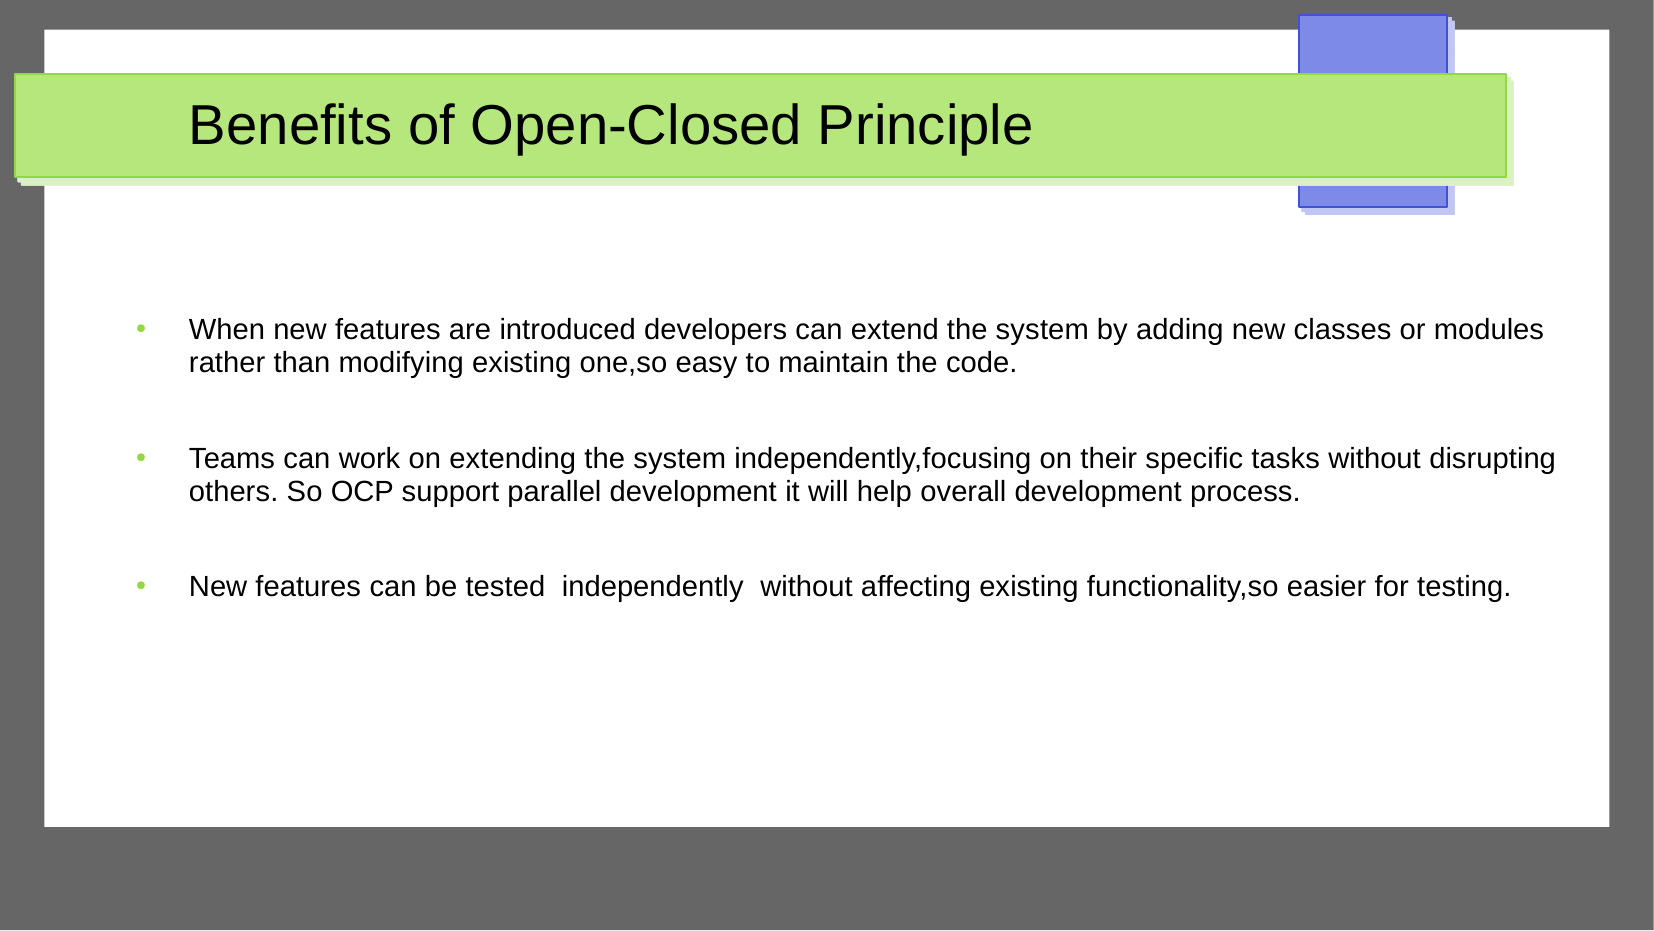

# Benefits of Open-Closed Principle
When new features are introduced developers can extend the system by adding new classes or modules rather than modifying existing one,so easy to maintain the code.
Teams can work on extending the system independently,focusing on their specific tasks without disrupting others. So OCP support parallel development it will help overall development process.
New features can be tested independently without affecting existing functionality,so easier for testing.